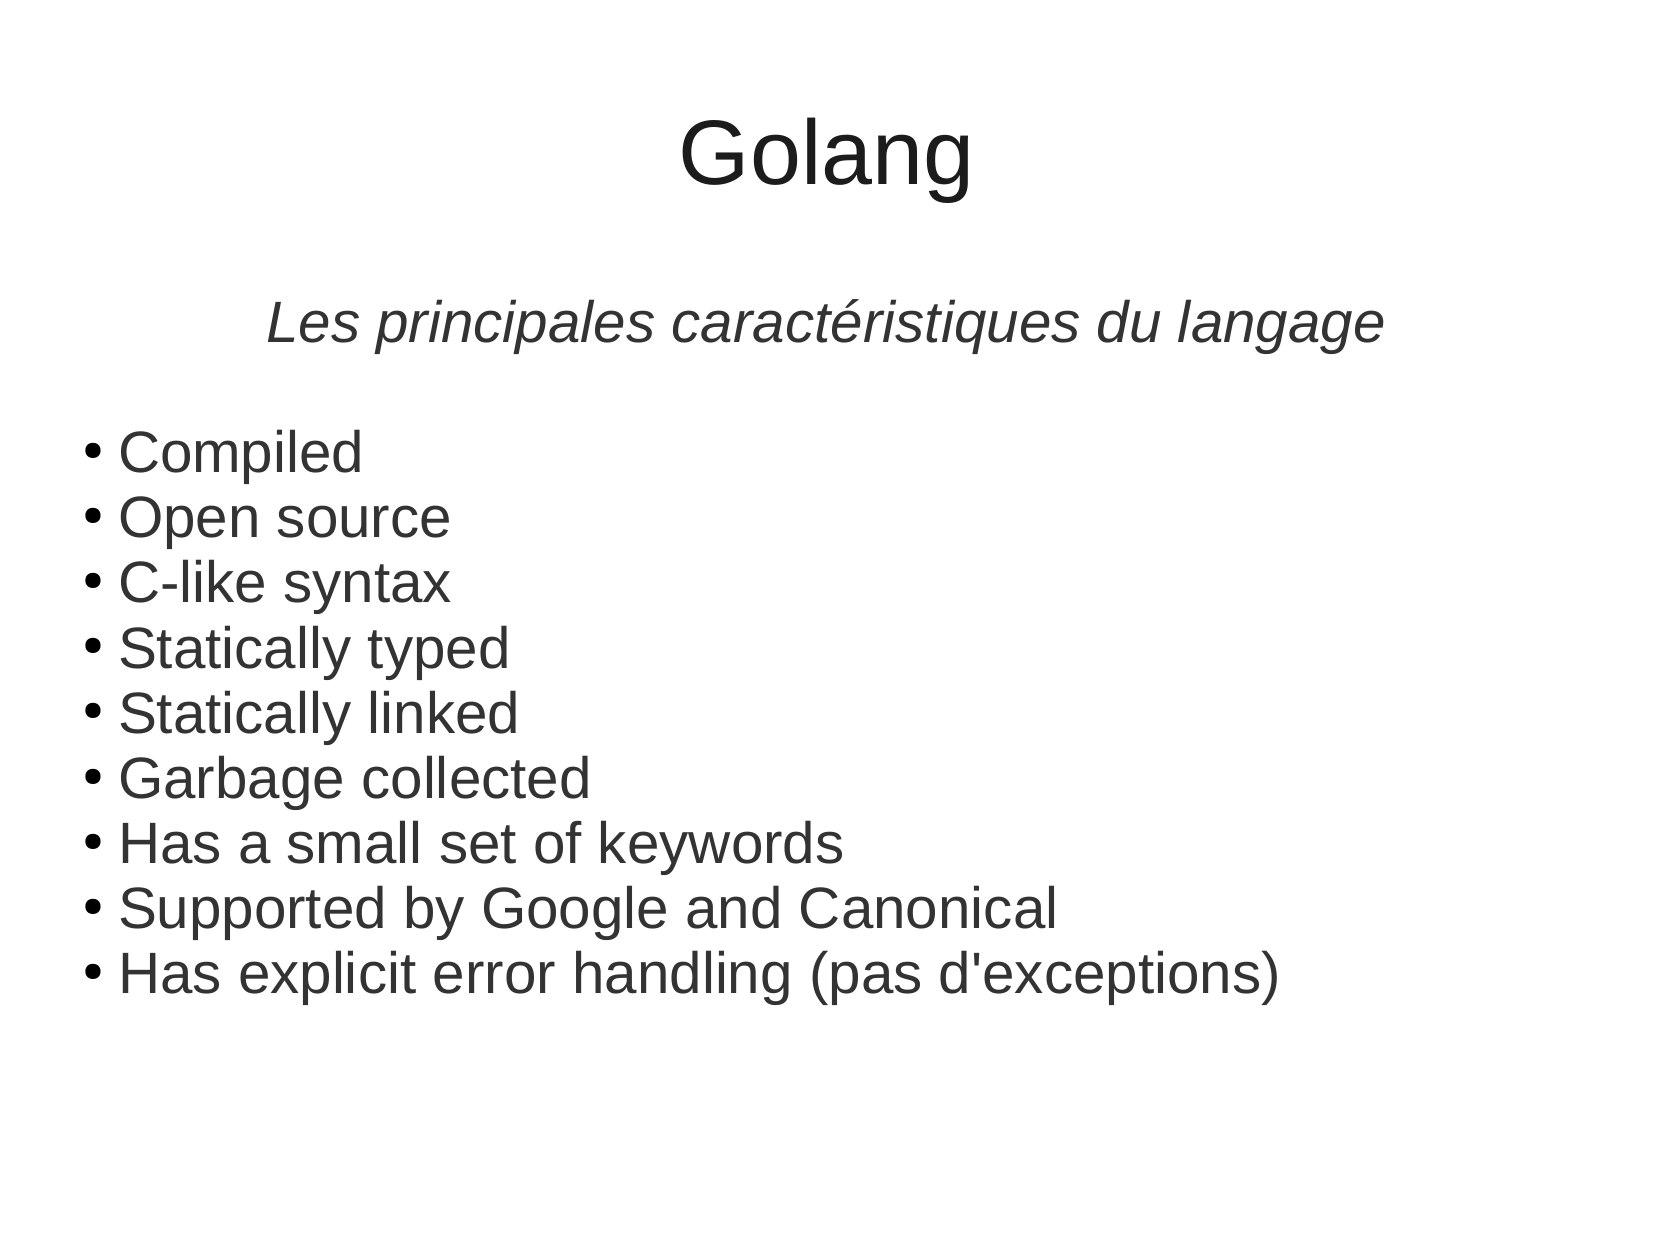

# Golang
Les principales caractéristiques du langage
Compiled
Open source
C-like syntax
Statically typed
Statically linked
Garbage collected
Has a small set of keywords
Supported by Google and Canonical
Has explicit error handling (pas d'exceptions)